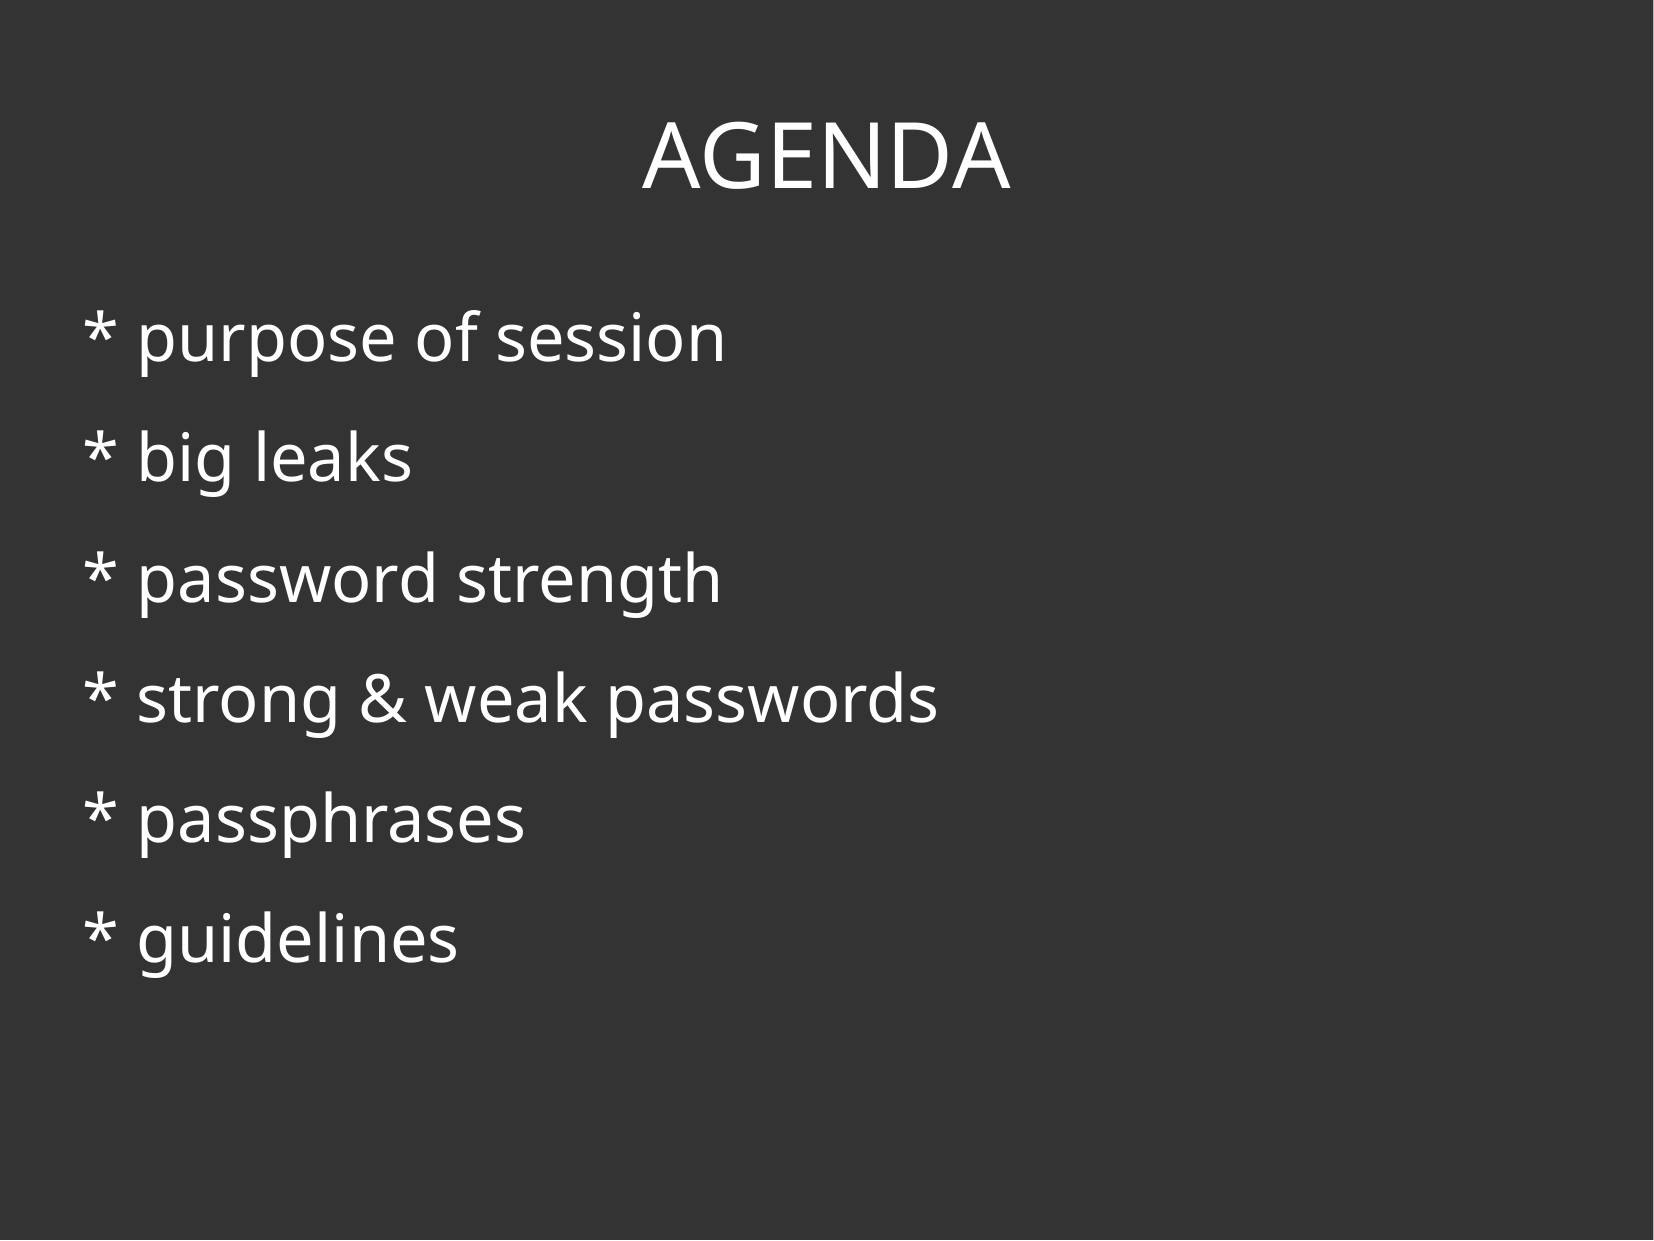

# AGENDA
* purpose of session
* big leaks
* password strength
* strong & weak passwords
* passphrases
* guidelines